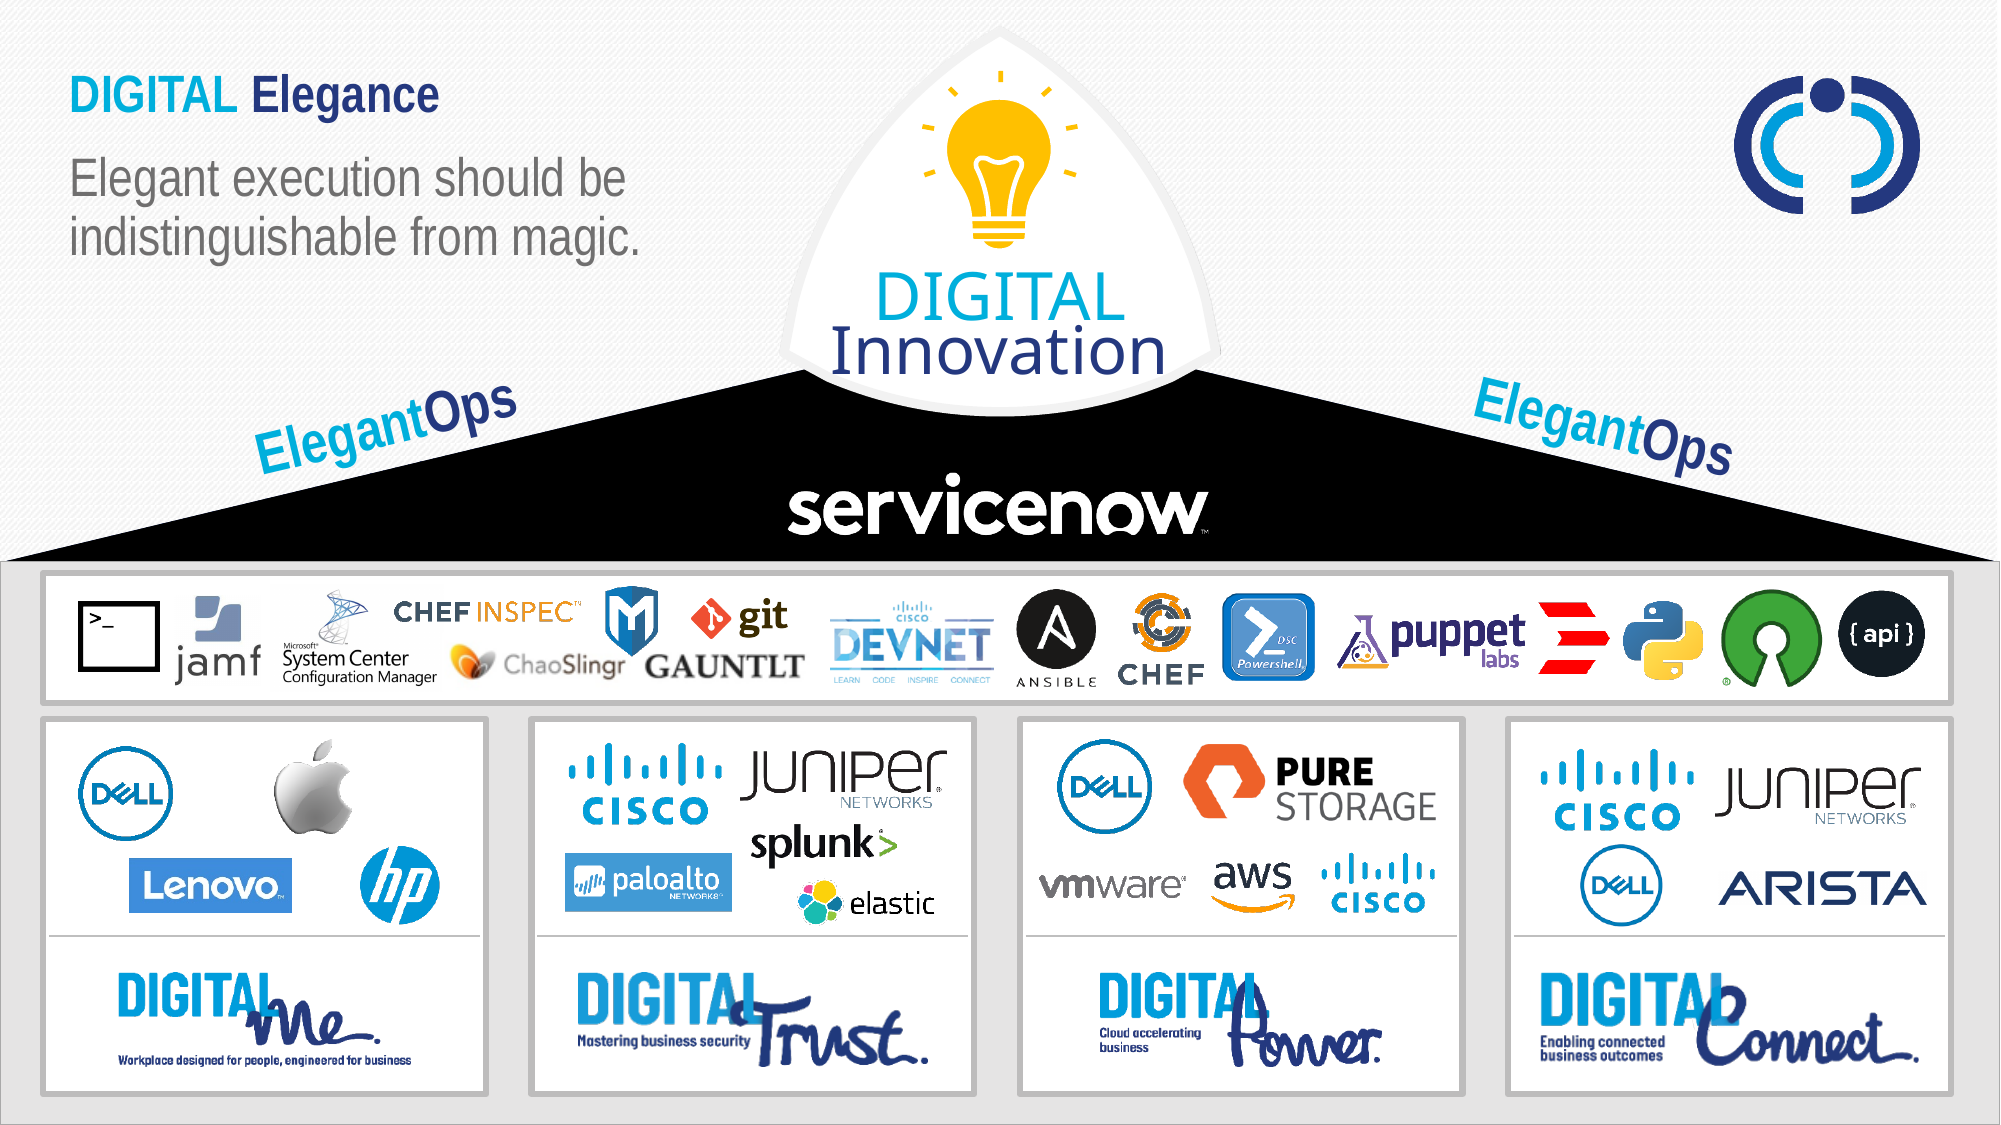

DIGITAL
Innovation
# DIGITAL Elegance
Elegant execution should be indistinguishable from magic.
ElegantOps
ElegantOps